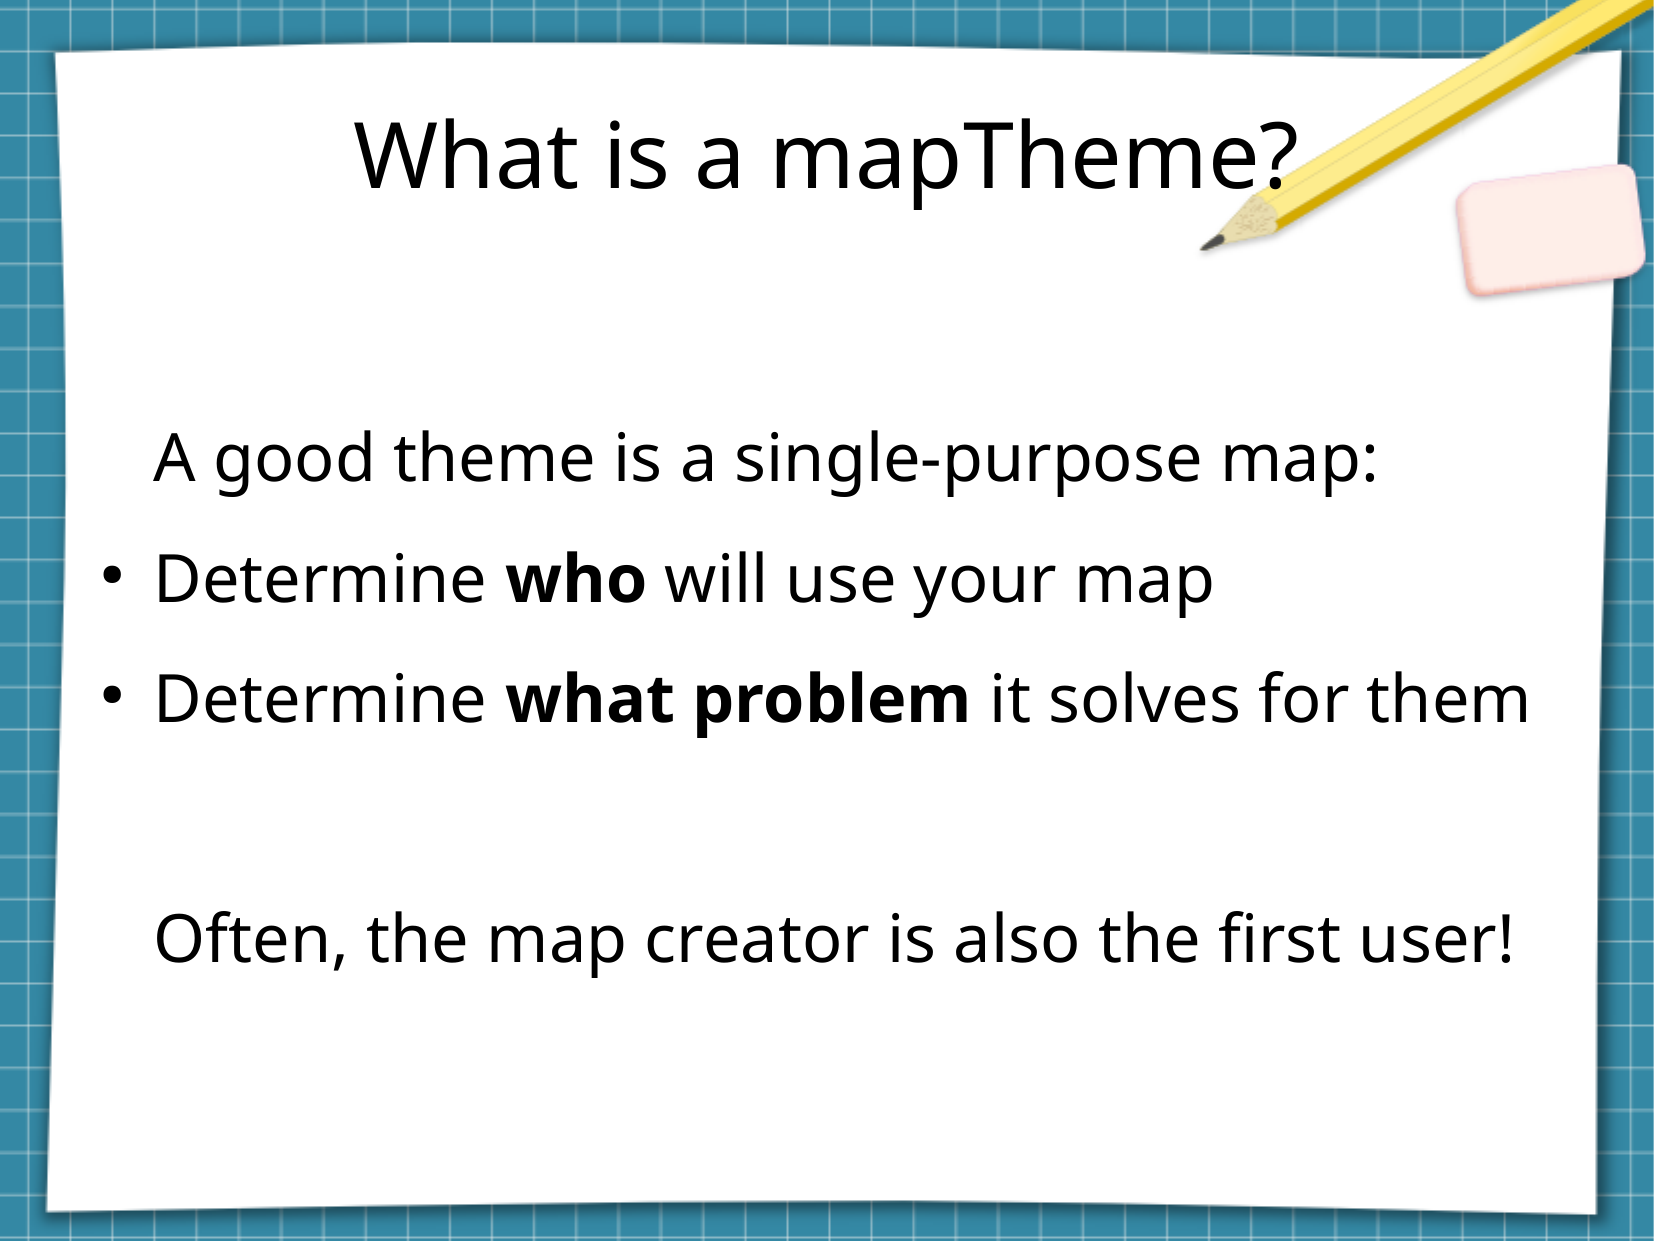

# What is a mapTheme?
A good theme is a single-purpose map:
Determine who will use your map
Determine what problem it solves for them
Often, the map creator is also the first user!